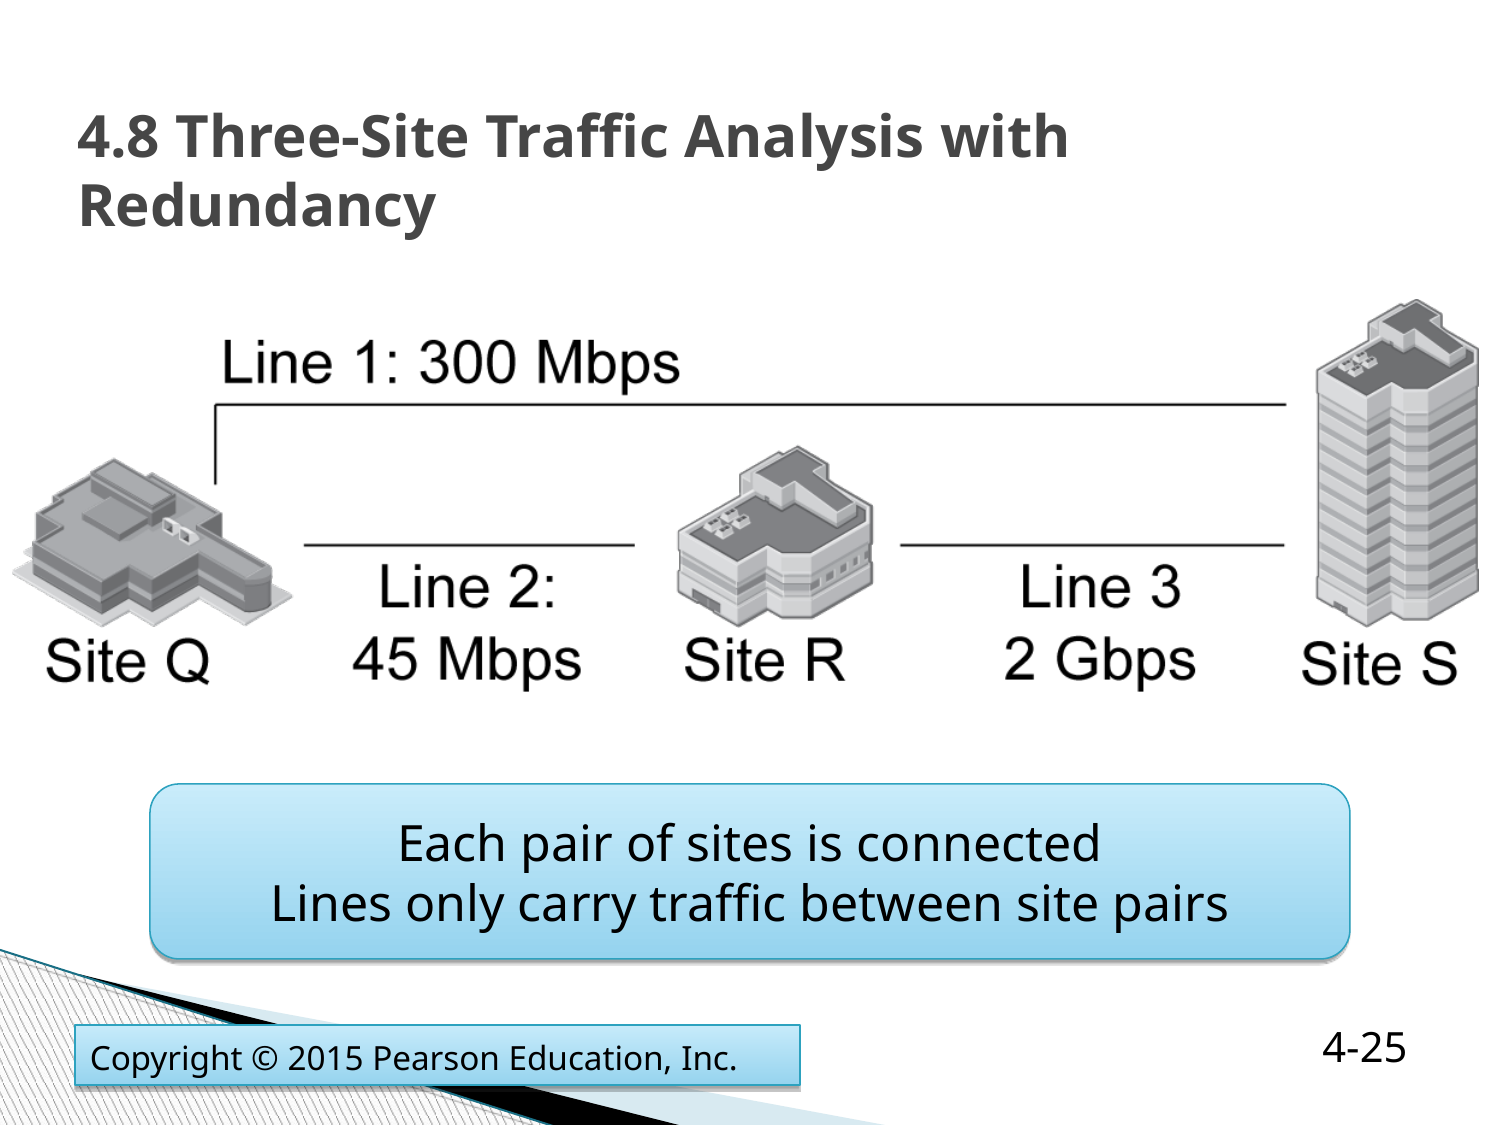

# 4.8 Three-Site Traffic Analysis with Redundancy
Each pair of sites is connected
Lines only carry traffic between site pairs
Copyright © 2015 Pearson Education, Inc.